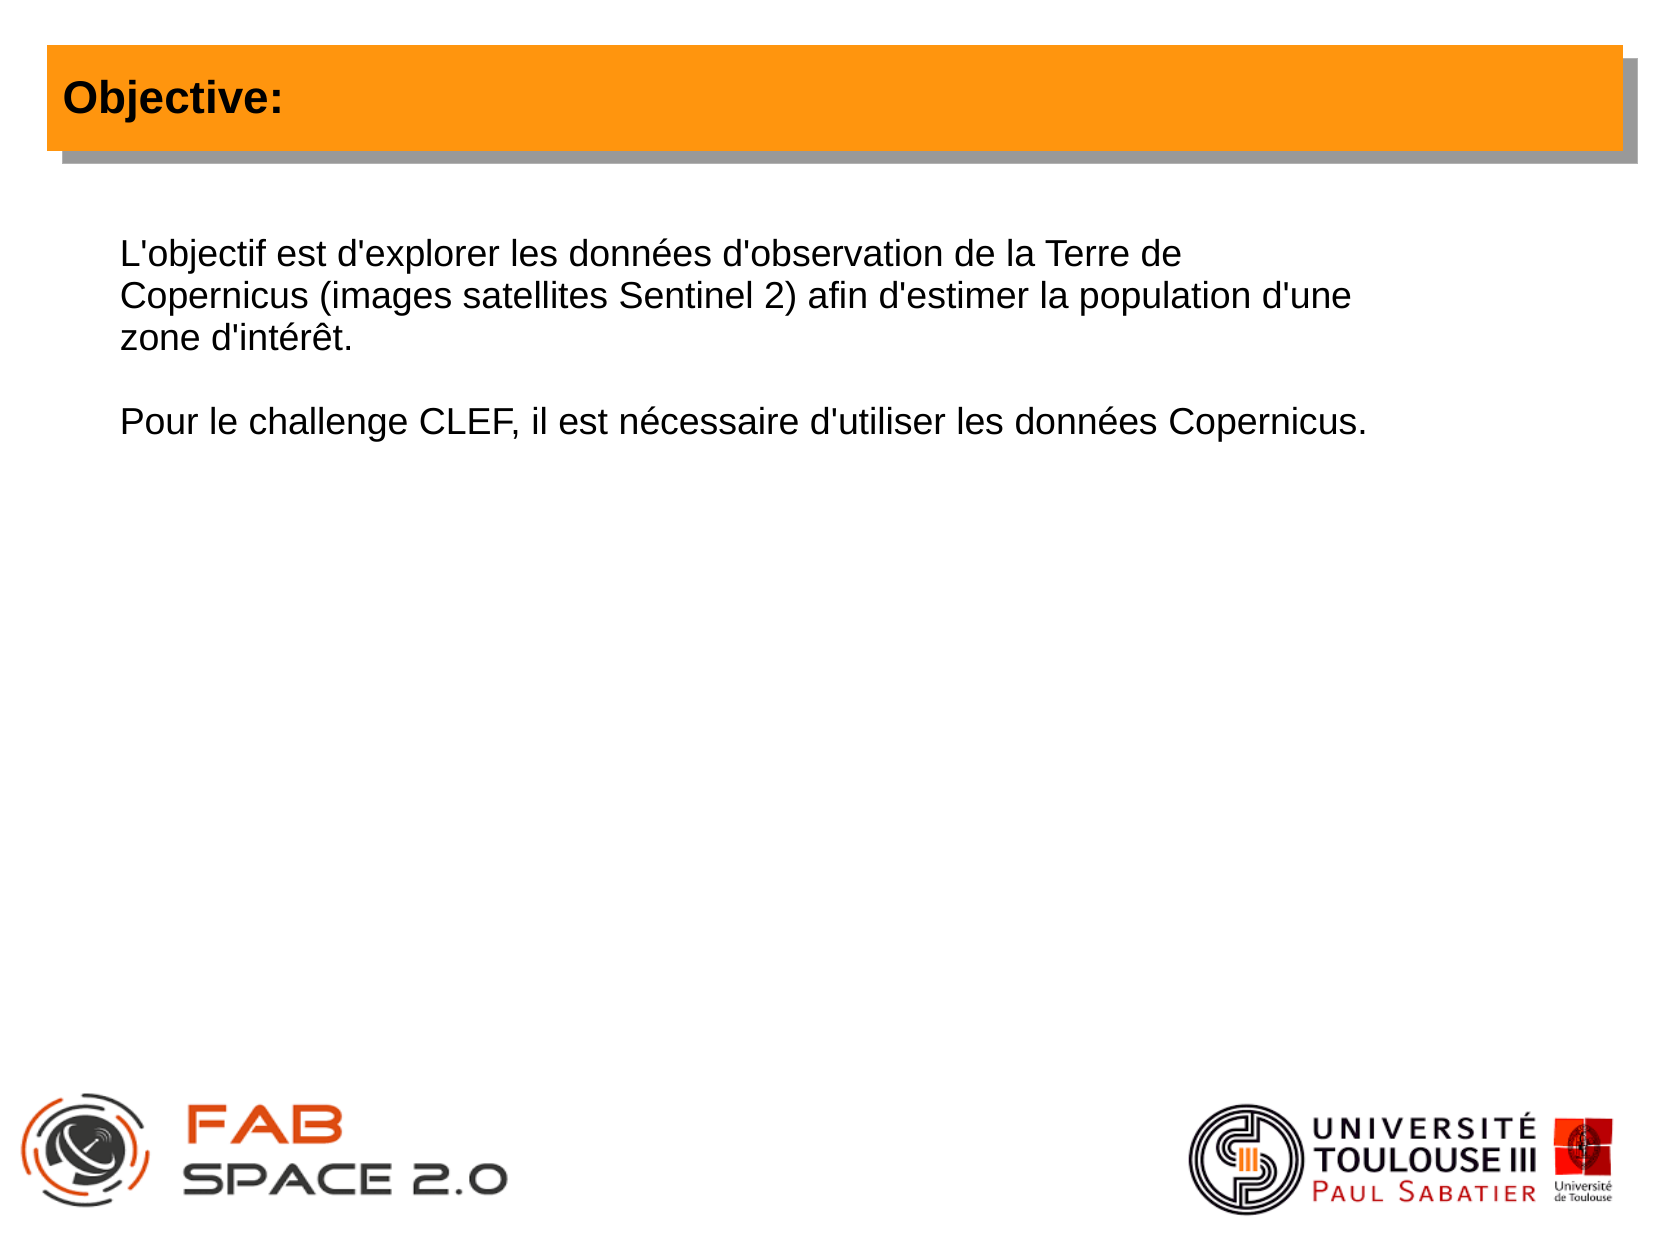

Objective:
L'objectif est d'explorer les données d'observation de la Terre de Copernicus (images satellites Sentinel 2) afin d'estimer la population d'une zone d'intérêt.
Pour le challenge CLEF, il est nécessaire d'utiliser les données Copernicus.